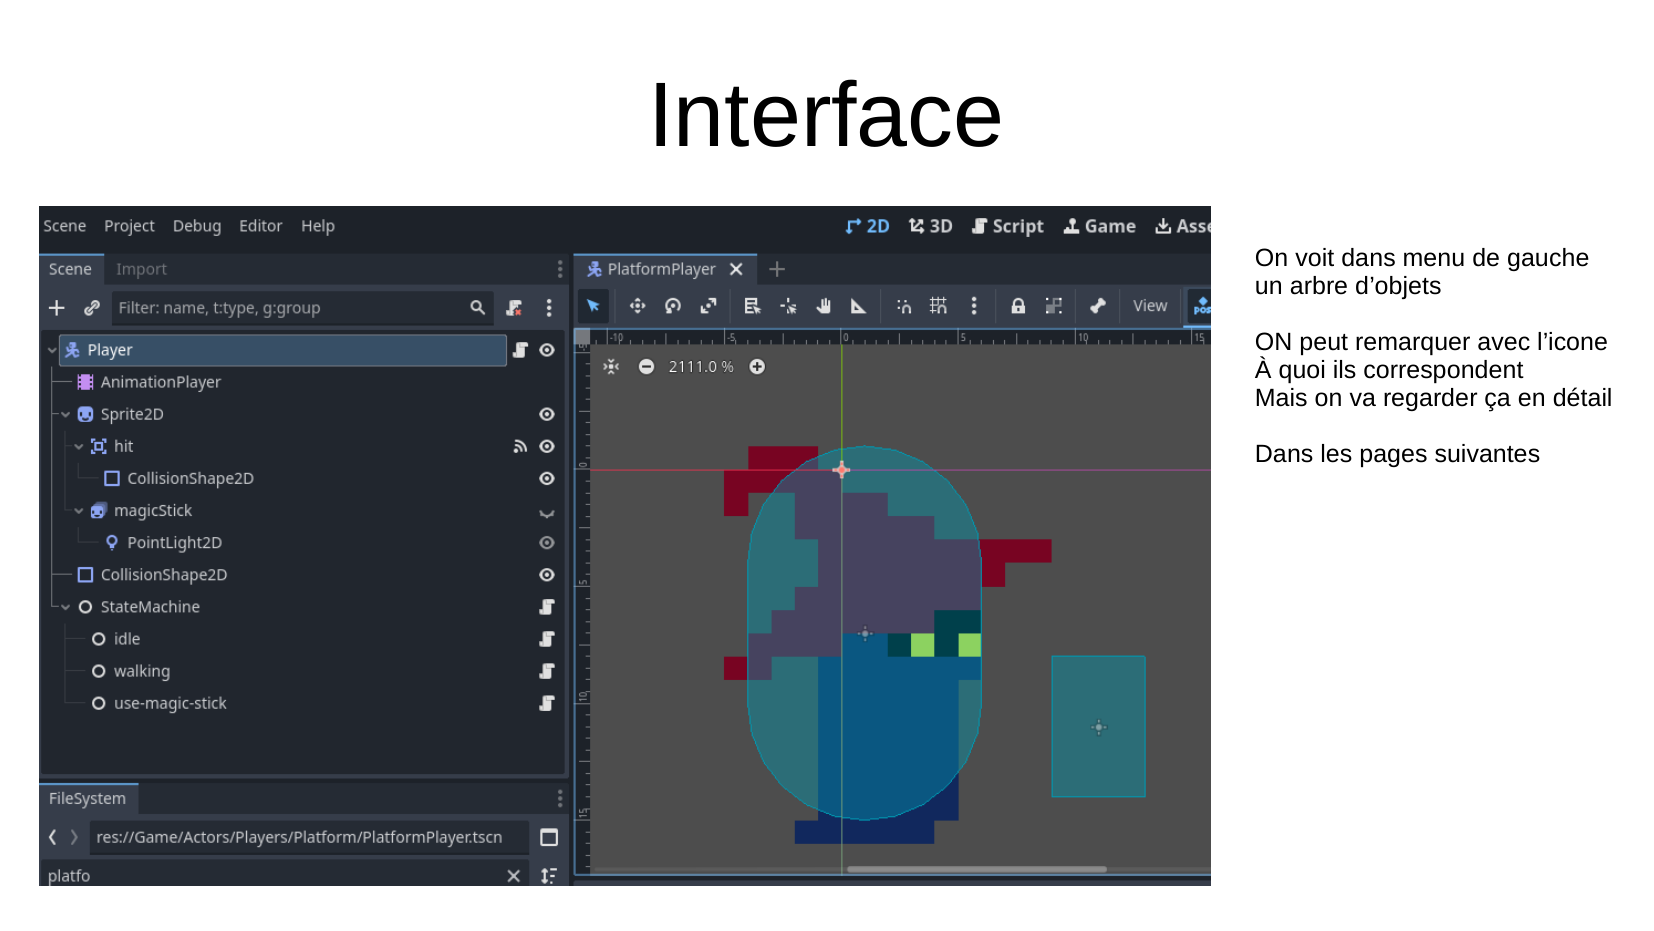

# Interface
On voit dans menu de gauche
un arbre d’objets
ON peut remarquer avec l’icone
À quoi ils correspondent
Mais on va regarder ça en détail
Dans les pages suivantes